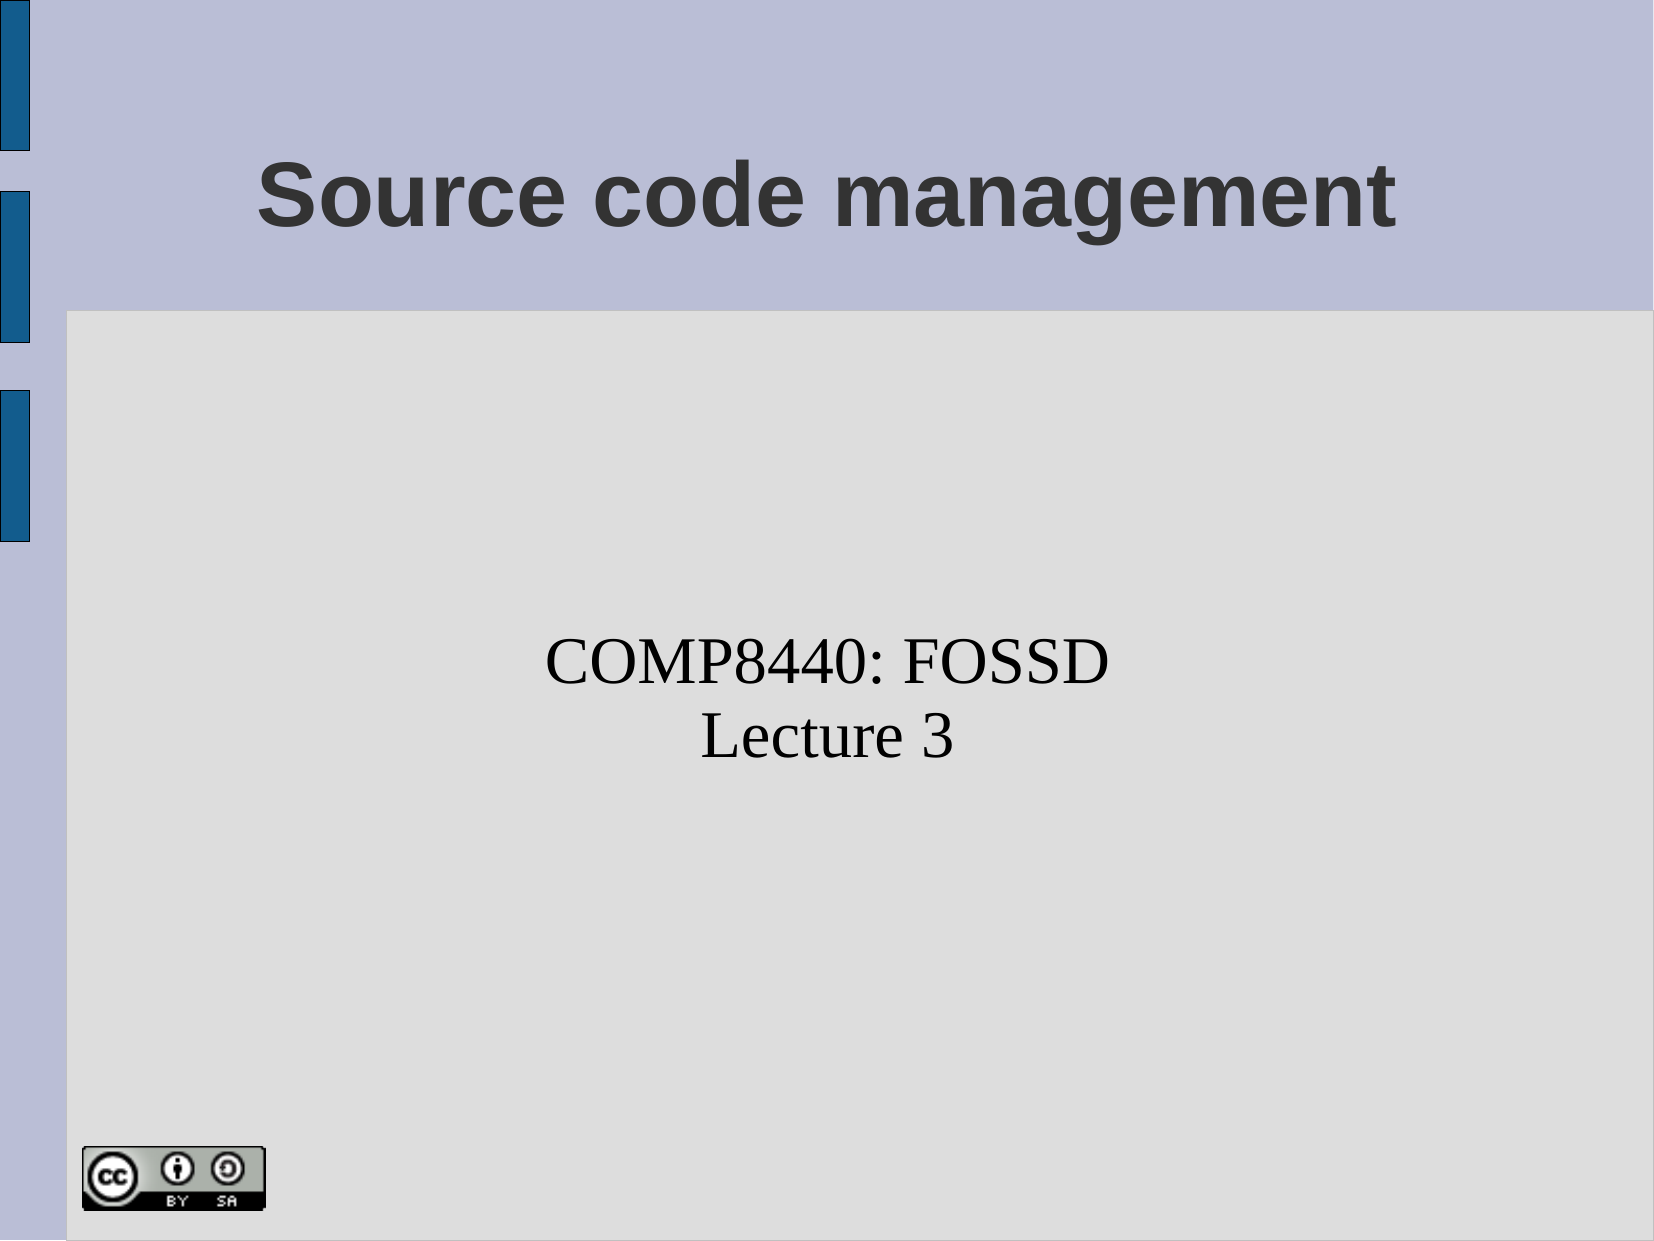

# Source code management
COMP8440: FOSSD
Lecture 3